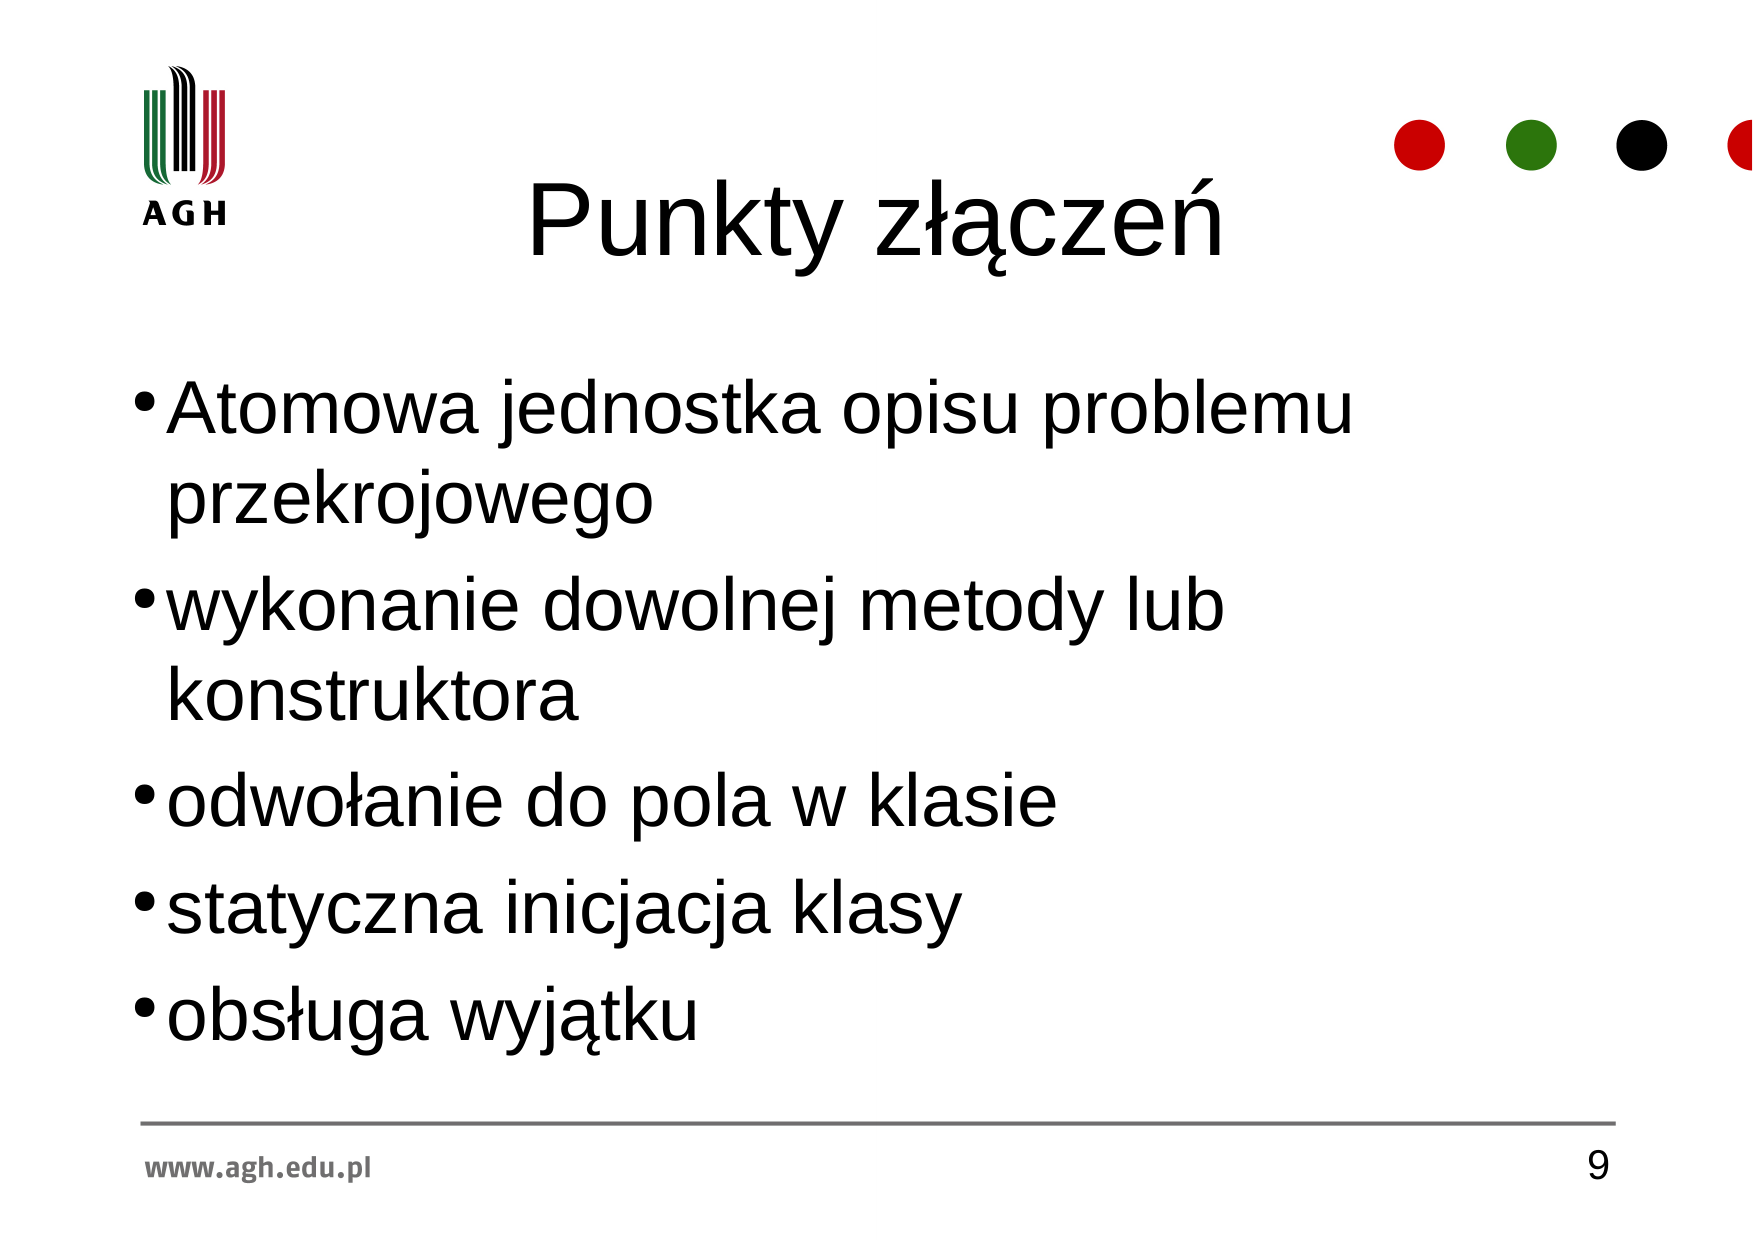

Punkty złączeń
# Atomowa jednostka opisu problemu przekrojowego
wykonanie dowolnej metody lub konstruktora
odwołanie do pola w klasie
statyczna inicjacja klasy
obsługa wyjątku